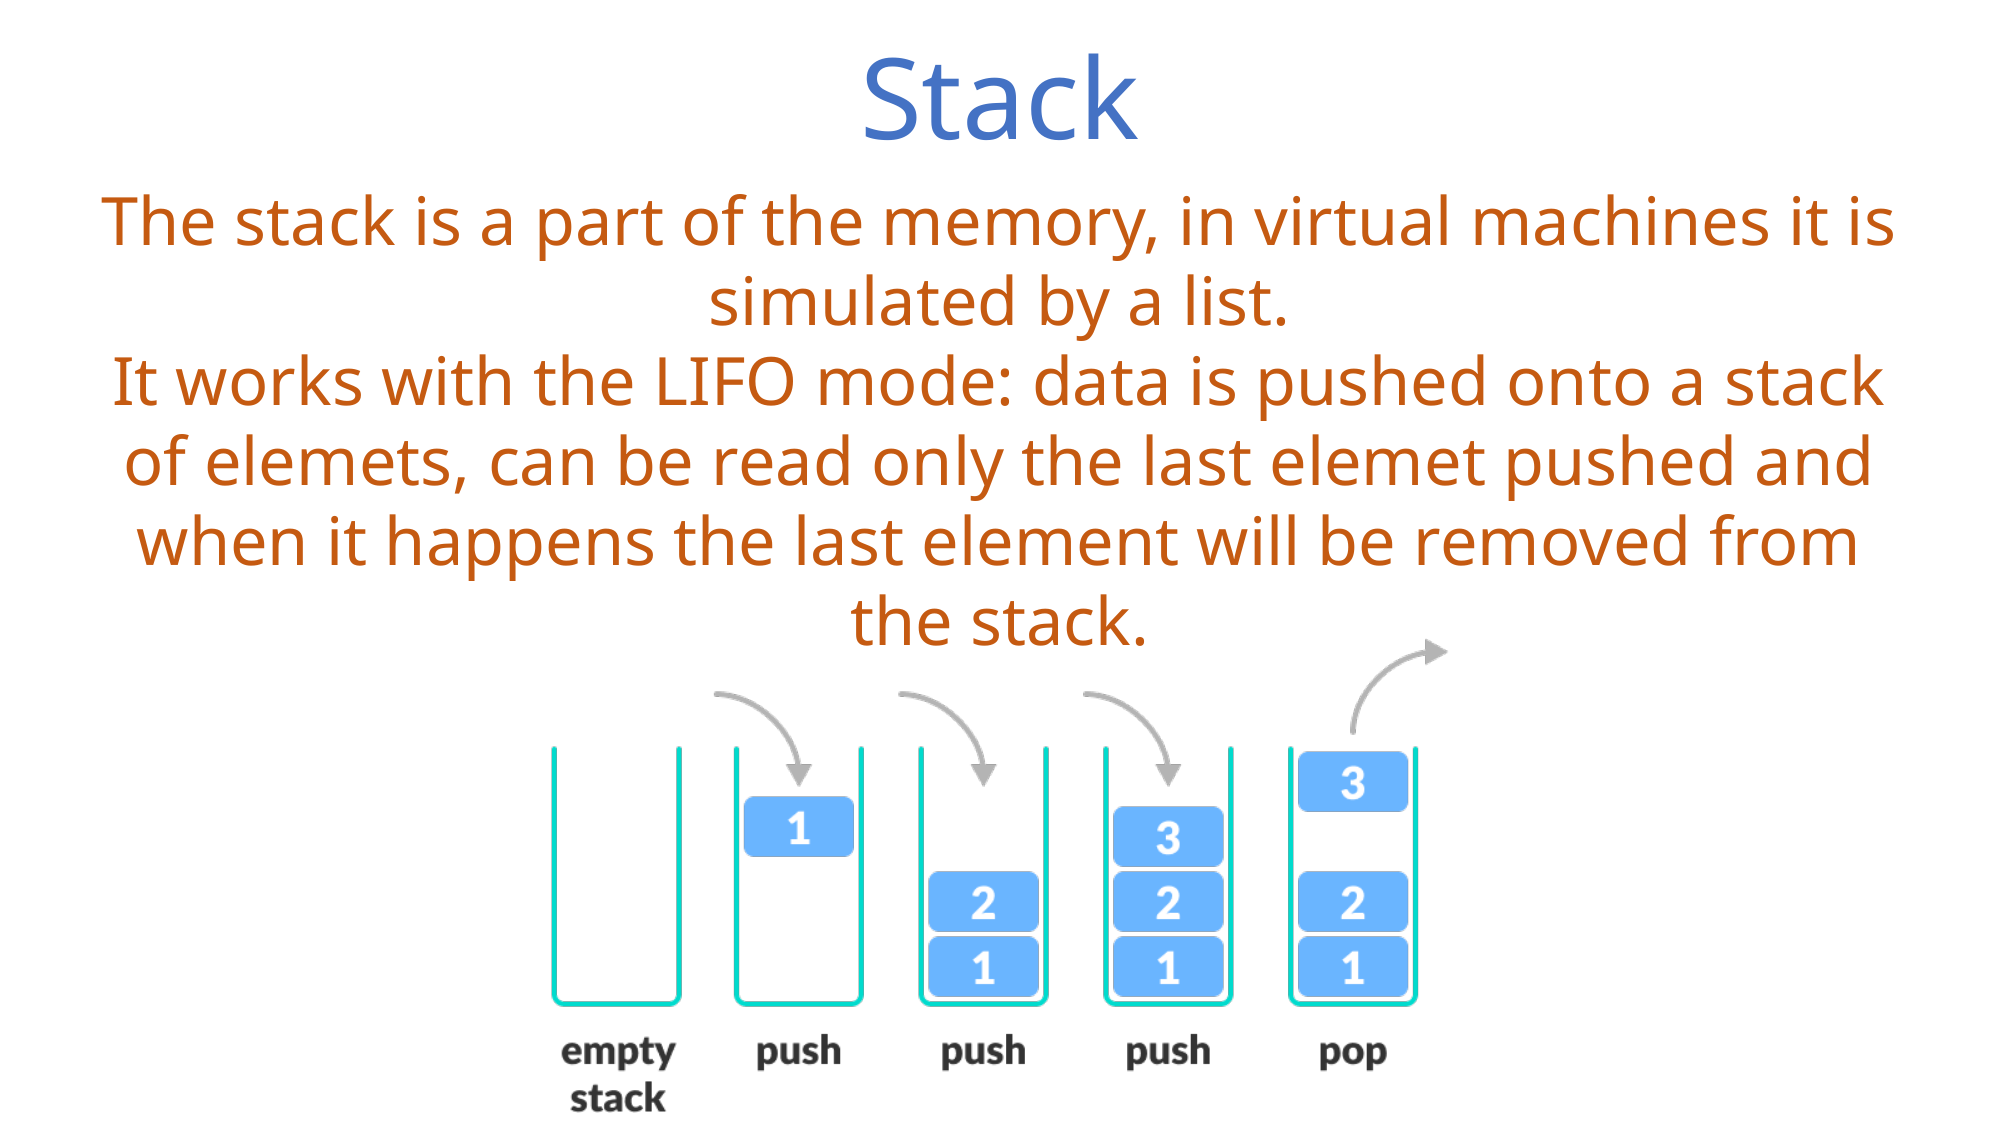

Stack
The stack is a part of the memory, in virtual machines it is simulated by a list.
It works with the LIFO mode: data is pushed onto a stack of elemets, can be read only the last elemet pushed and when it happens the last element will be removed from the stack.